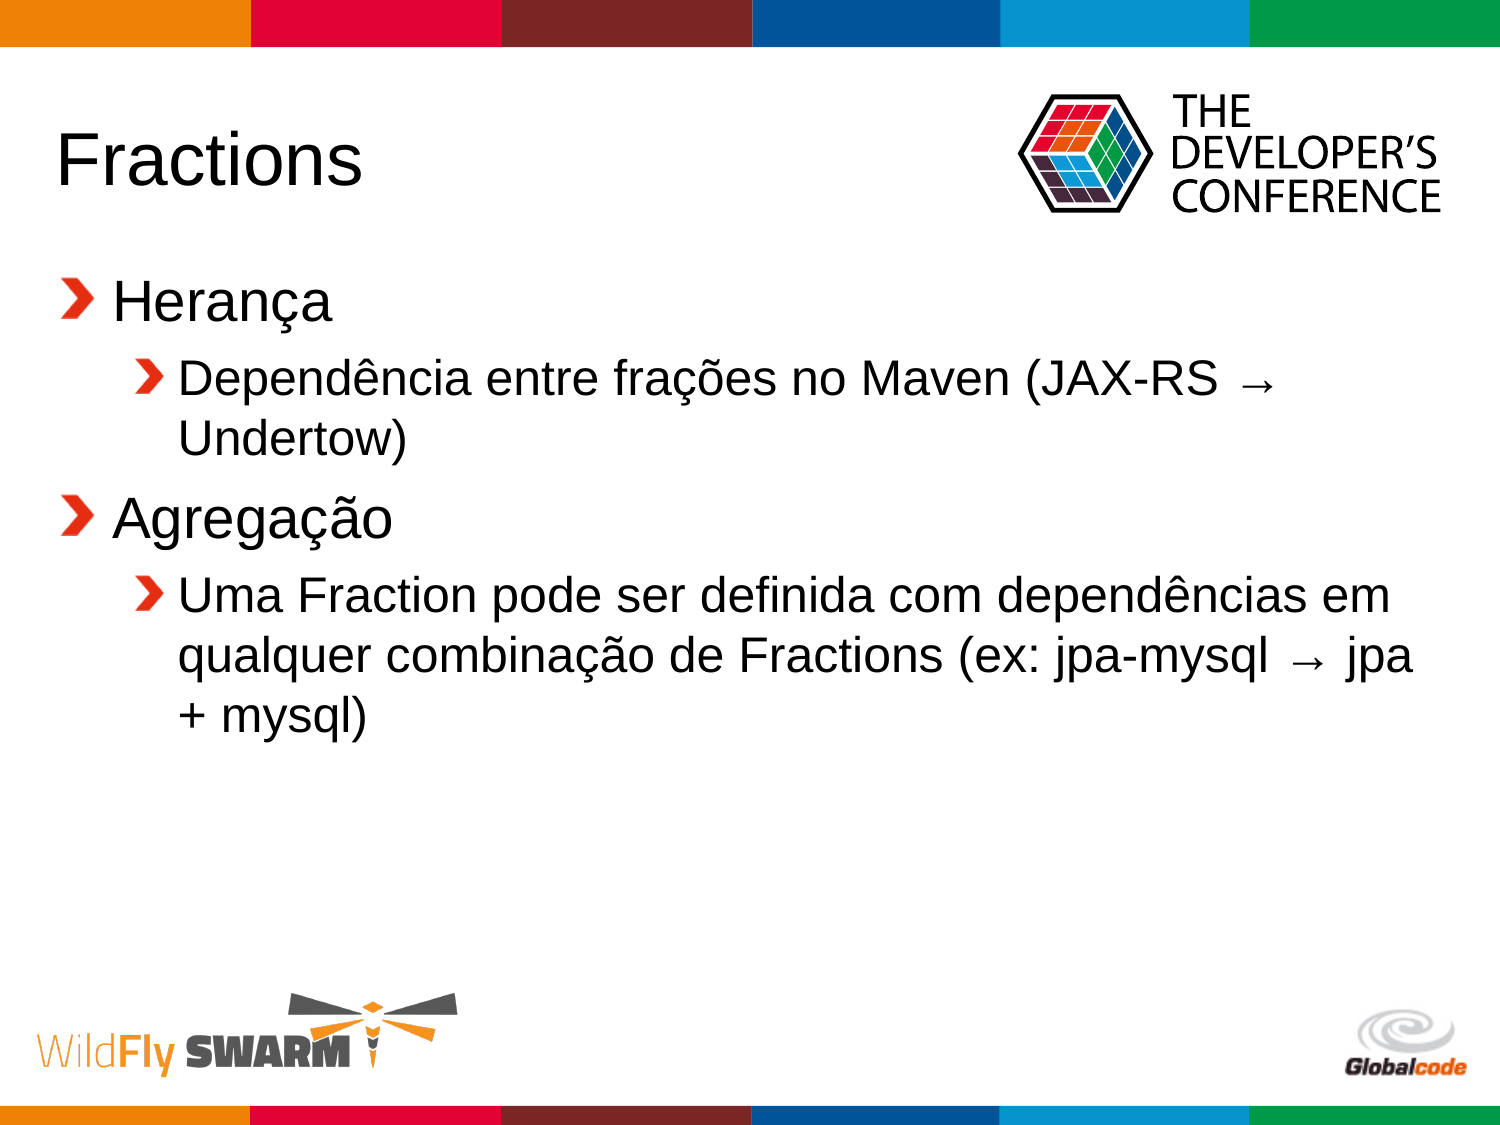

# Fractions
Herança
Dependência entre frações no Maven (JAX-RS → Undertow)
Agregação
Uma Fraction pode ser definida com dependências em qualquer combinação de Fractions (ex: jpa-mysql → jpa + mysql)